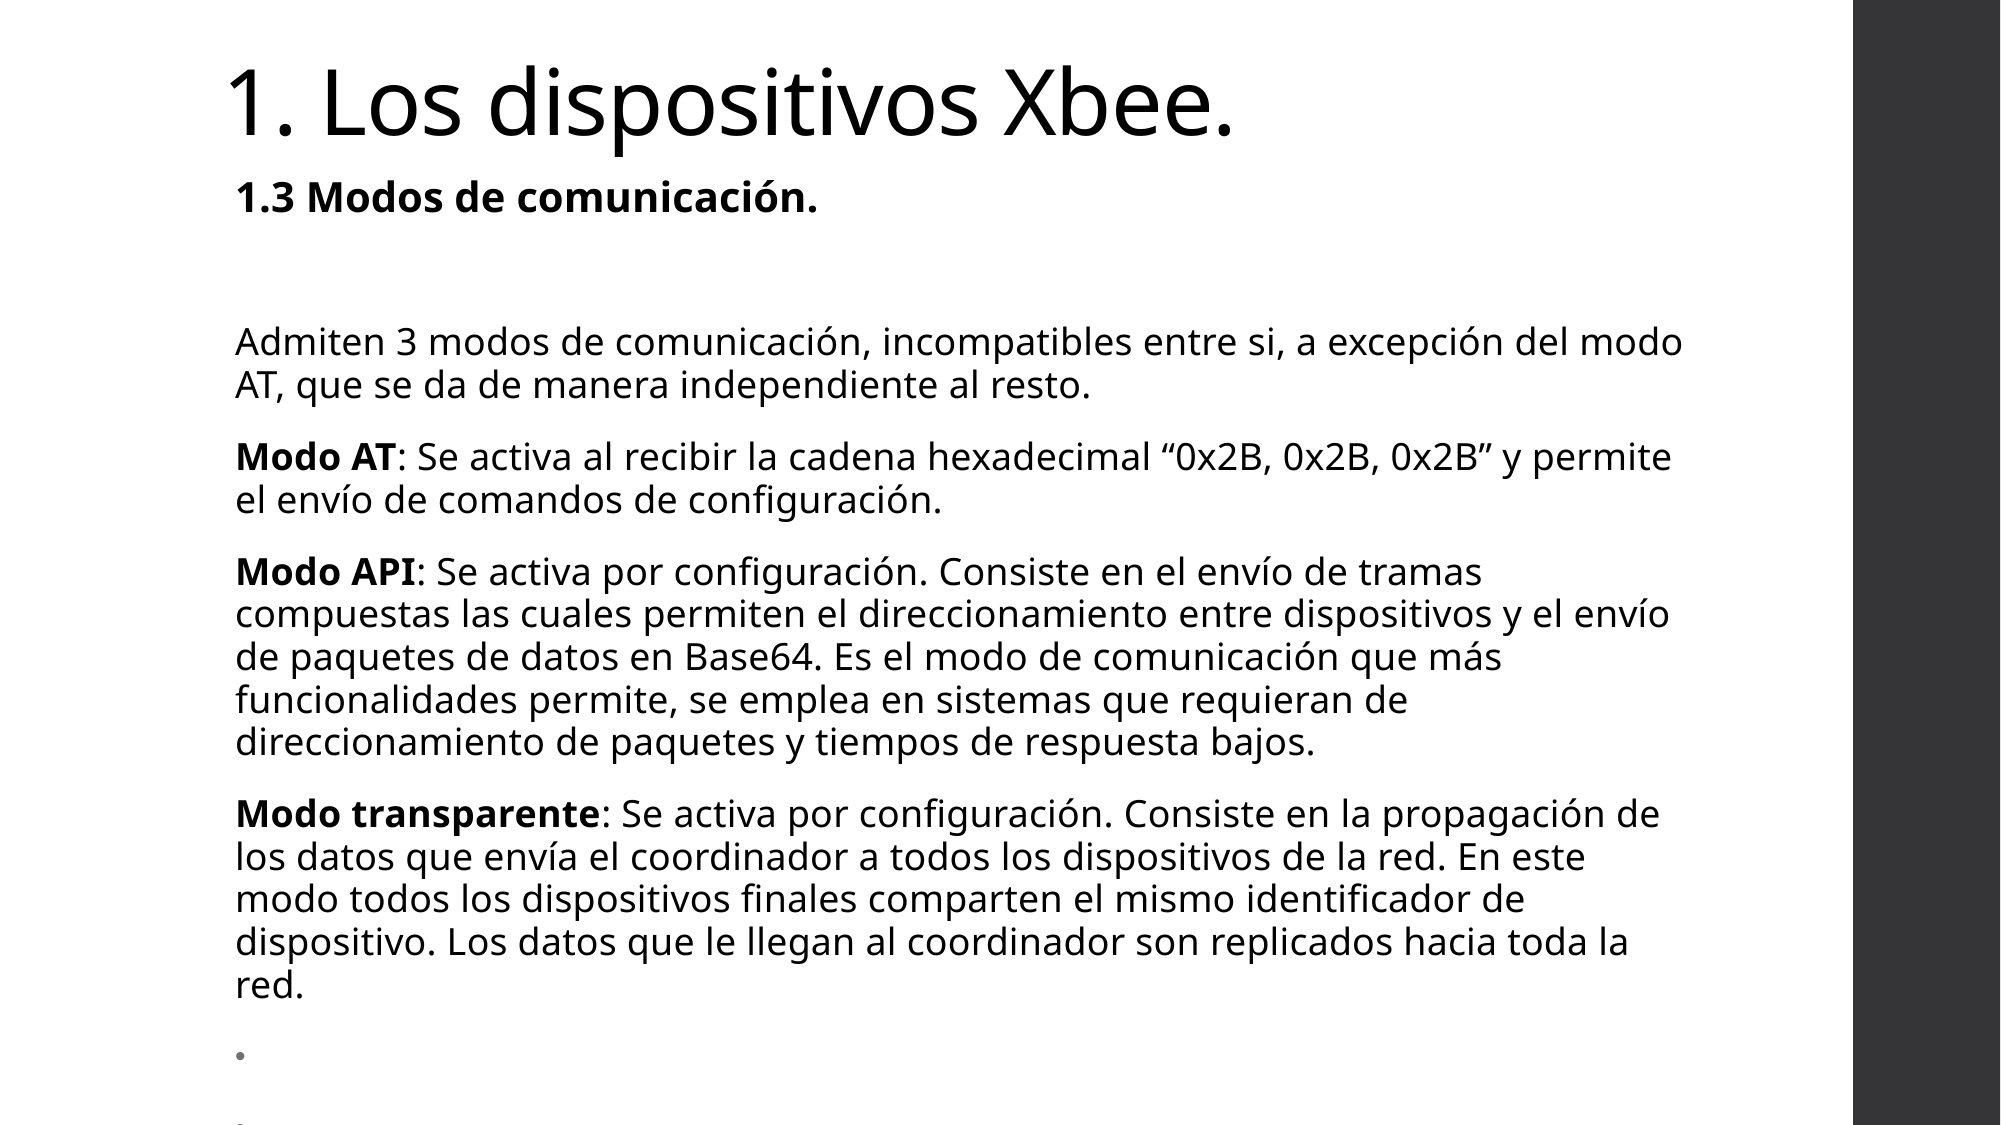

# 1. Los dispositivos Xbee.
1.3 Modos de comunicación.
Admiten 3 modos de comunicación, incompatibles entre si, a excepción del modo AT, que se da de manera independiente al resto.
Modo AT: Se activa al recibir la cadena hexadecimal “0x2B, 0x2B, 0x2B” y permite el envío de comandos de configuración.
Modo API: Se activa por configuración. Consiste en el envío de tramas compuestas las cuales permiten el direccionamiento entre dispositivos y el envío de paquetes de datos en Base64. Es el modo de comunicación que más funcionalidades permite, se emplea en sistemas que requieran de direccionamiento de paquetes y tiempos de respuesta bajos.
Modo transparente: Se activa por configuración. Consiste en la propagación de los datos que envía el coordinador a todos los dispositivos de la red. En este modo todos los dispositivos finales comparten el mismo identificador de dispositivo. Los datos que le llegan al coordinador son replicados hacia toda la red.